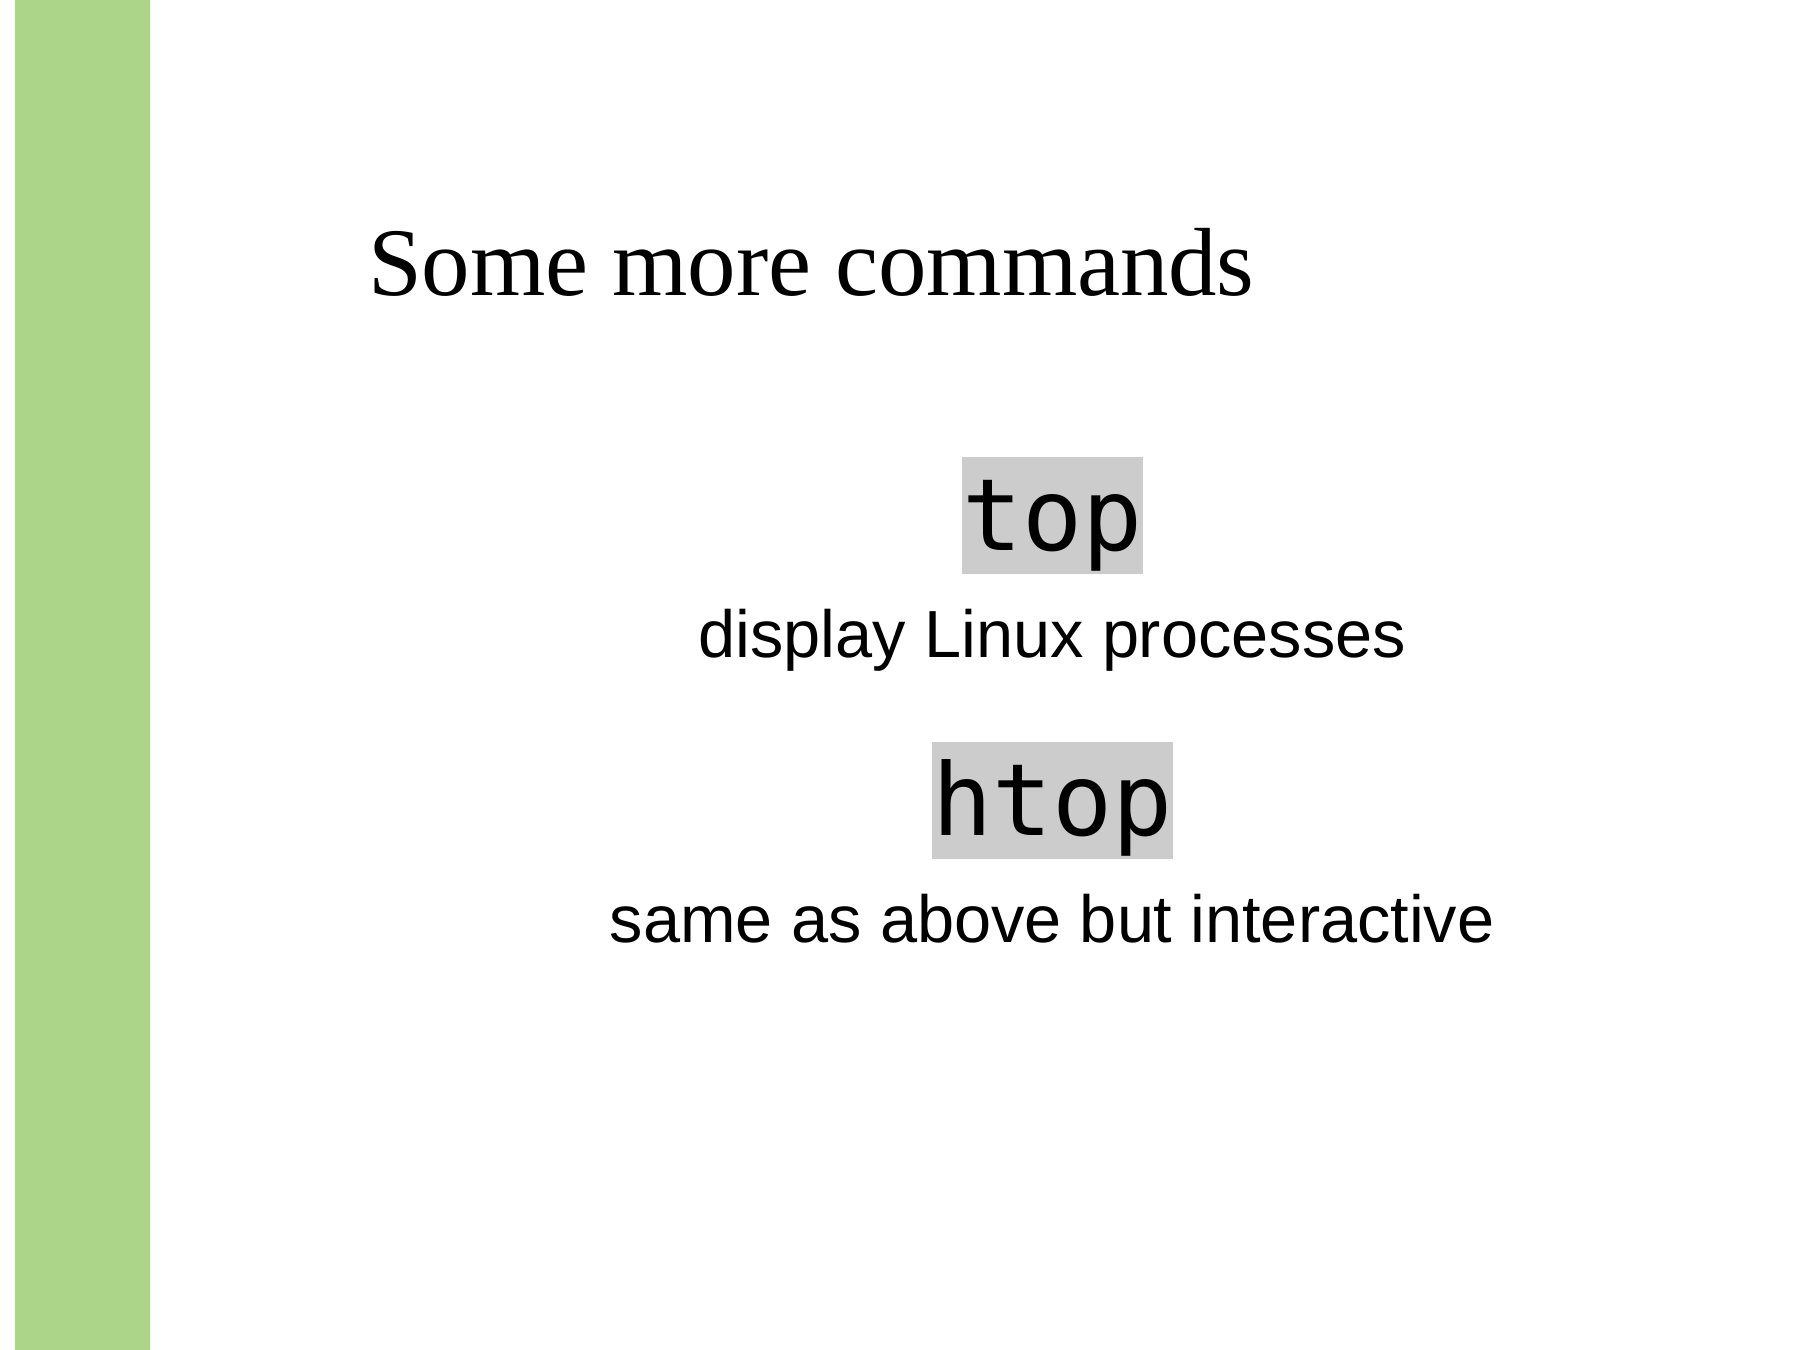

# Some more commands
top
display Linux processes
htop
same as above but interactive